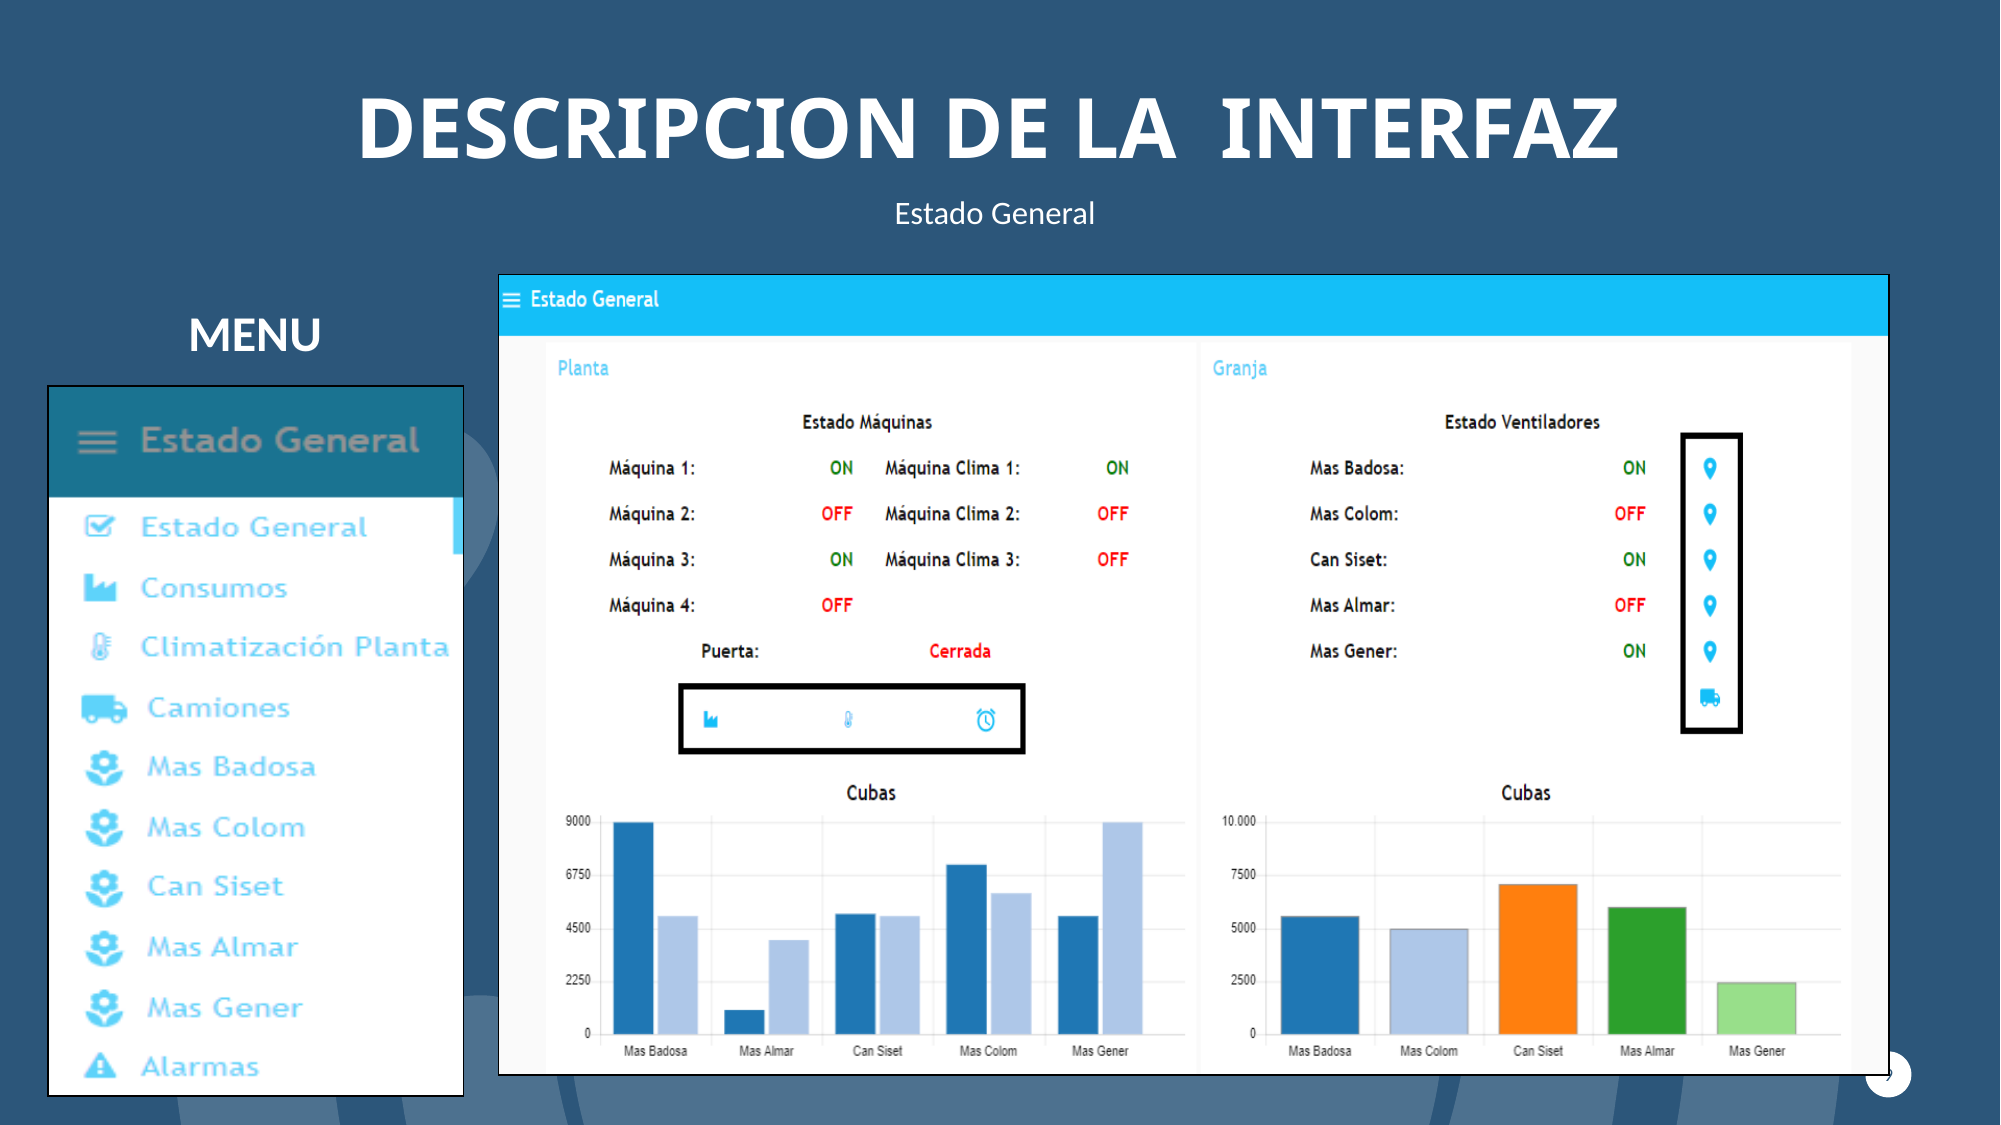

# Descripcion de la interfaz
Estado General
MENU